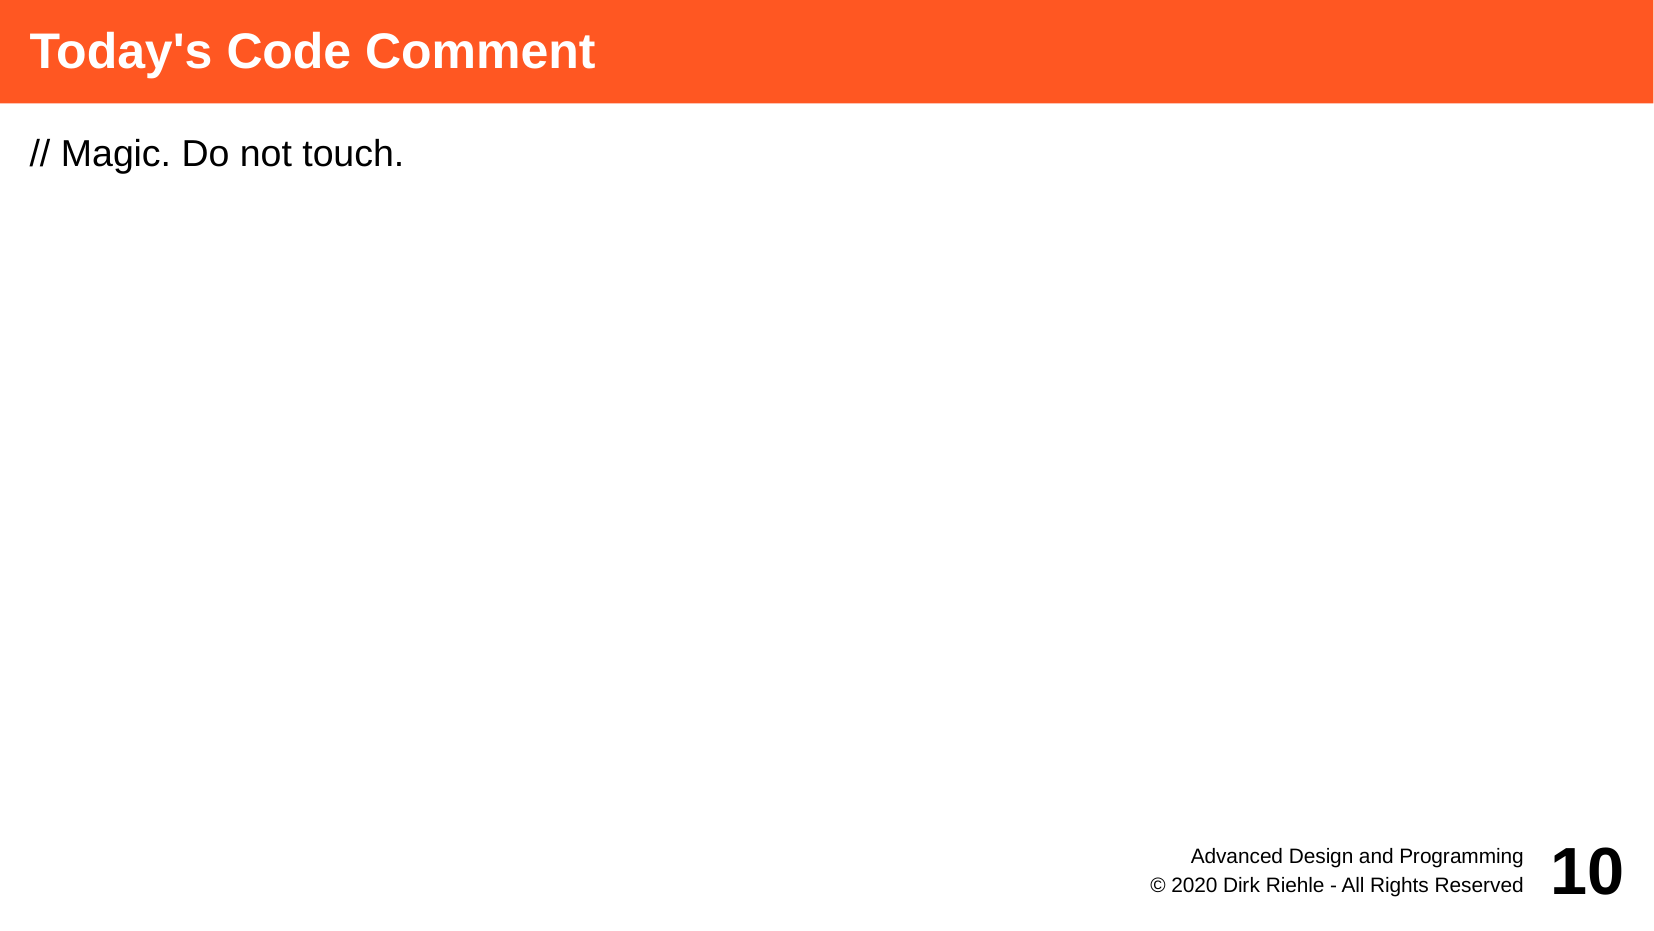

# Today's Code Comment
// Magic. Do not touch.
Advanced Design and Programming
10
© 2020 Dirk Riehle - All Rights Reserved